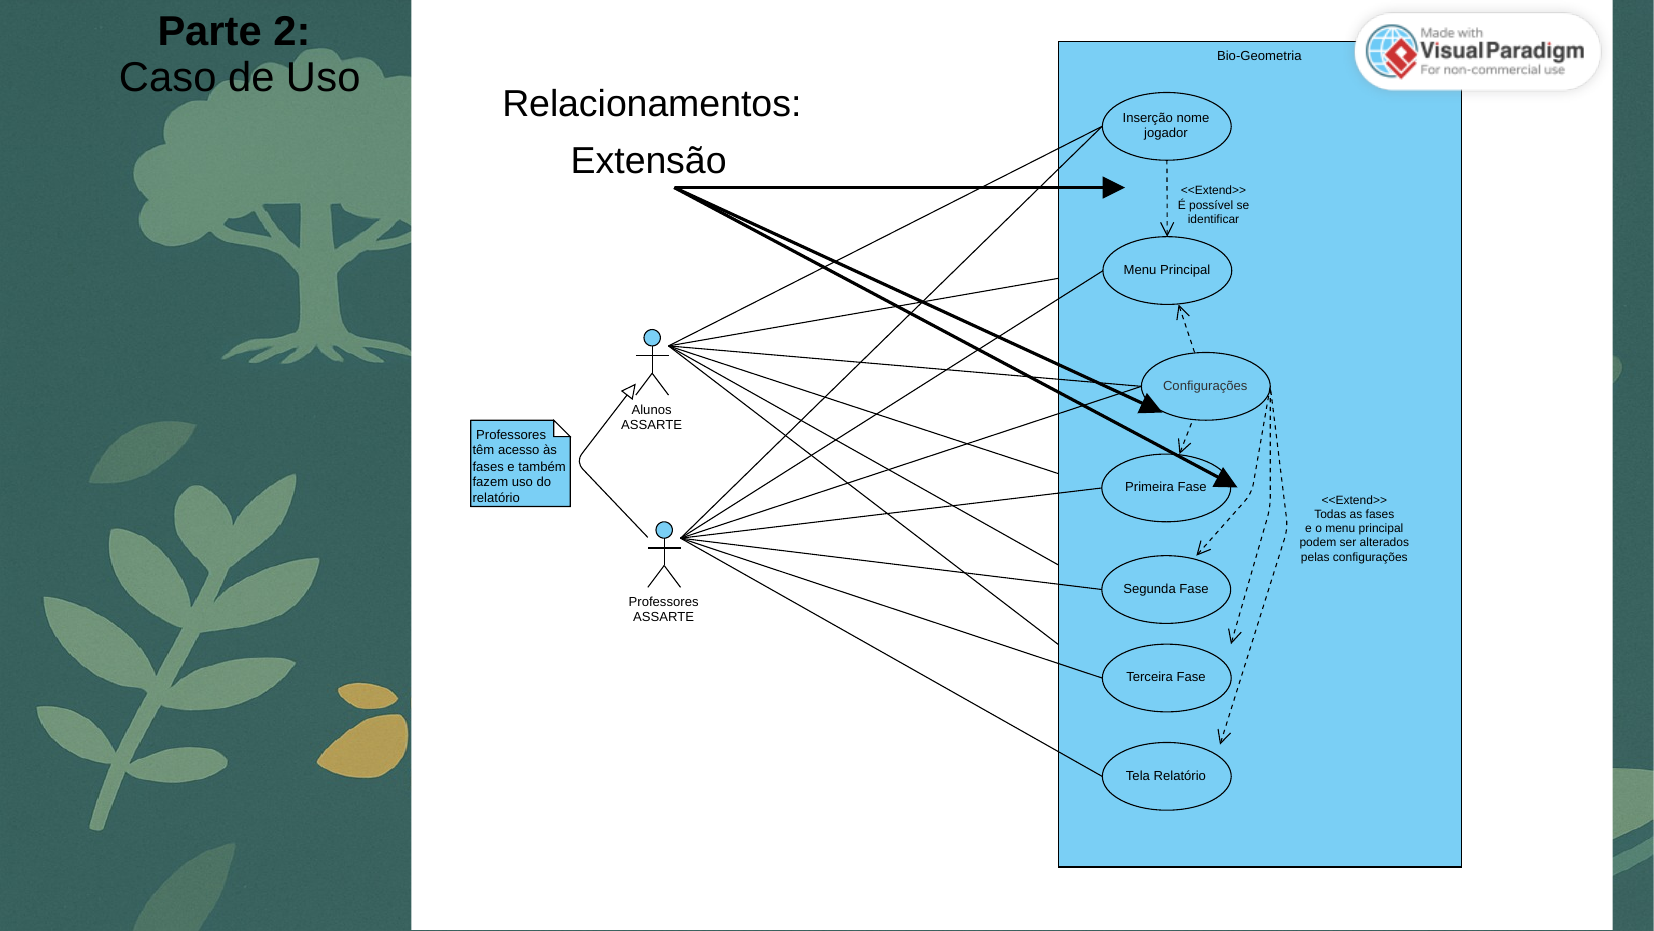

# Parte 2: Caso de Uso
Relacionamentos:
Extensão